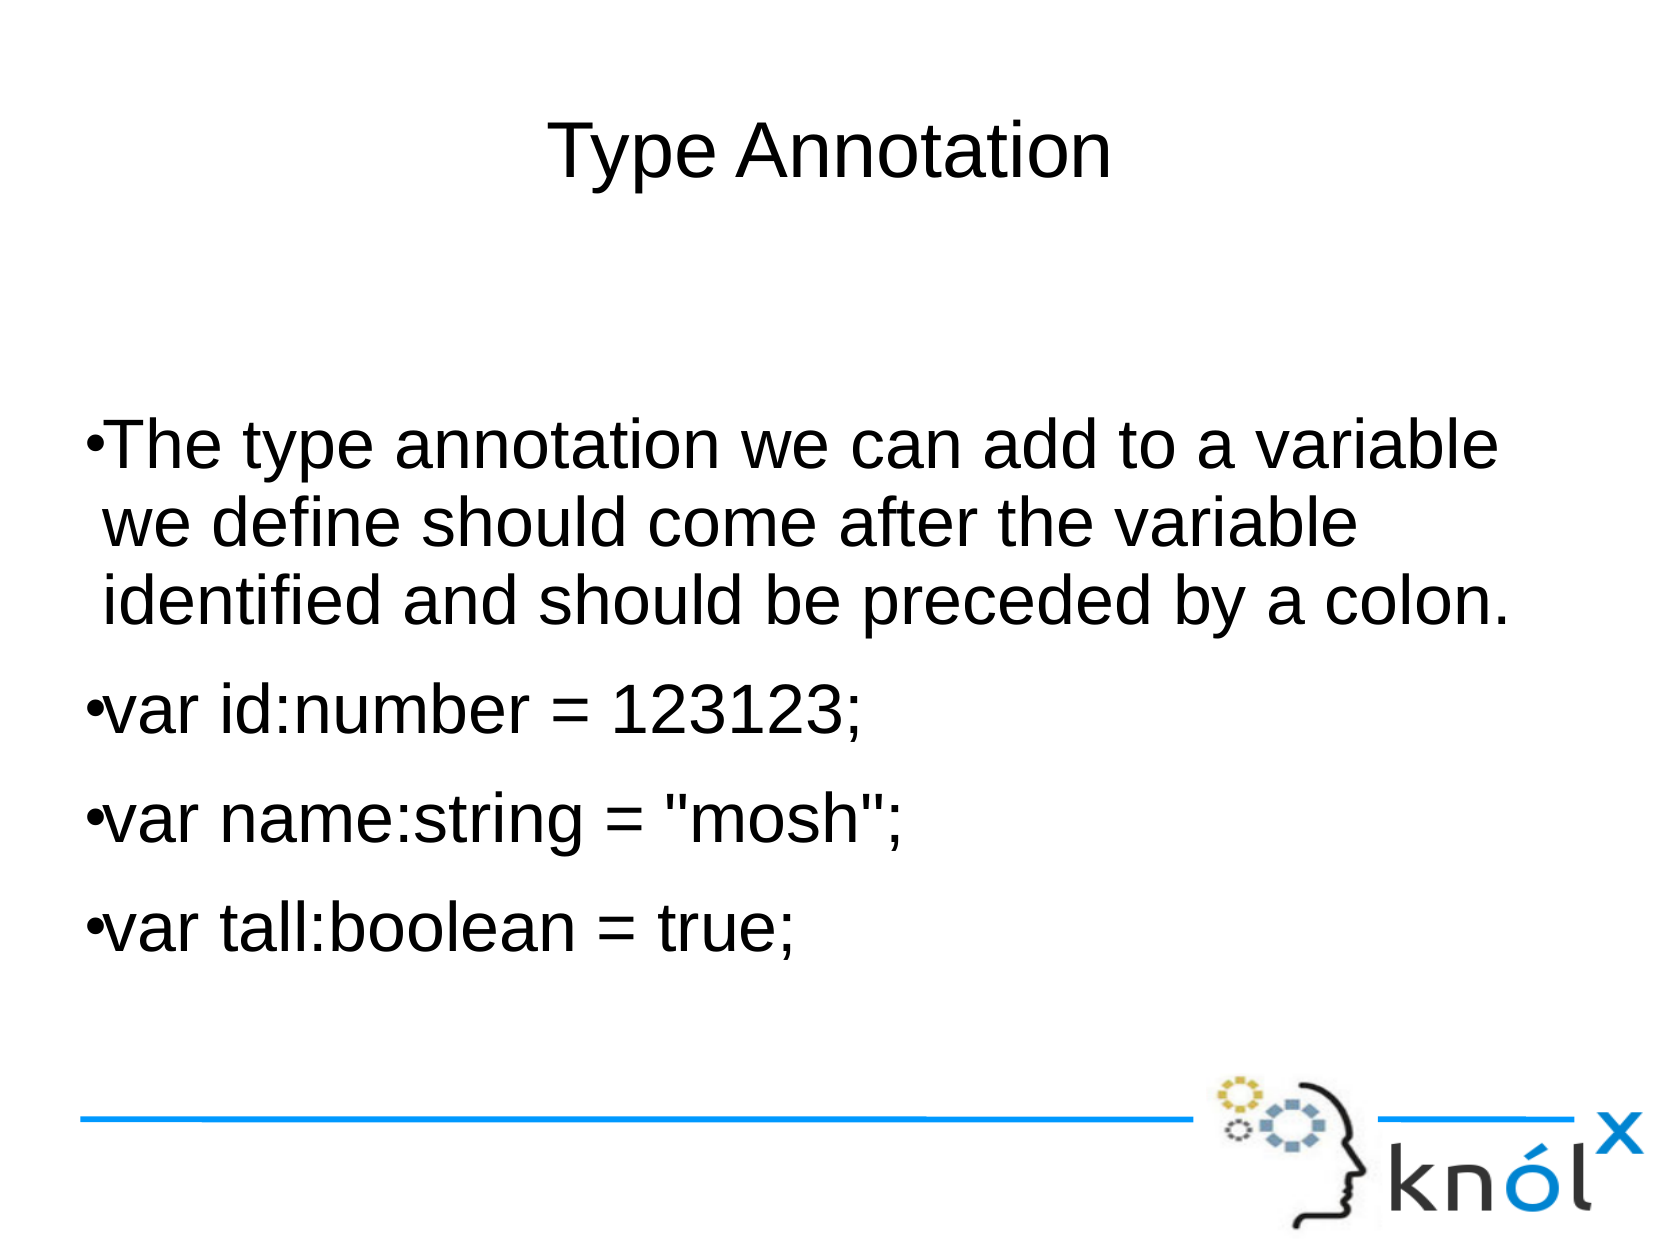

# Type Annotation
The type annotation we can add to a variable we define should come after the variable identified and should be preceded by a colon.
var id:number = 123123;
var name:string = "mosh";
var tall:boolean = true;